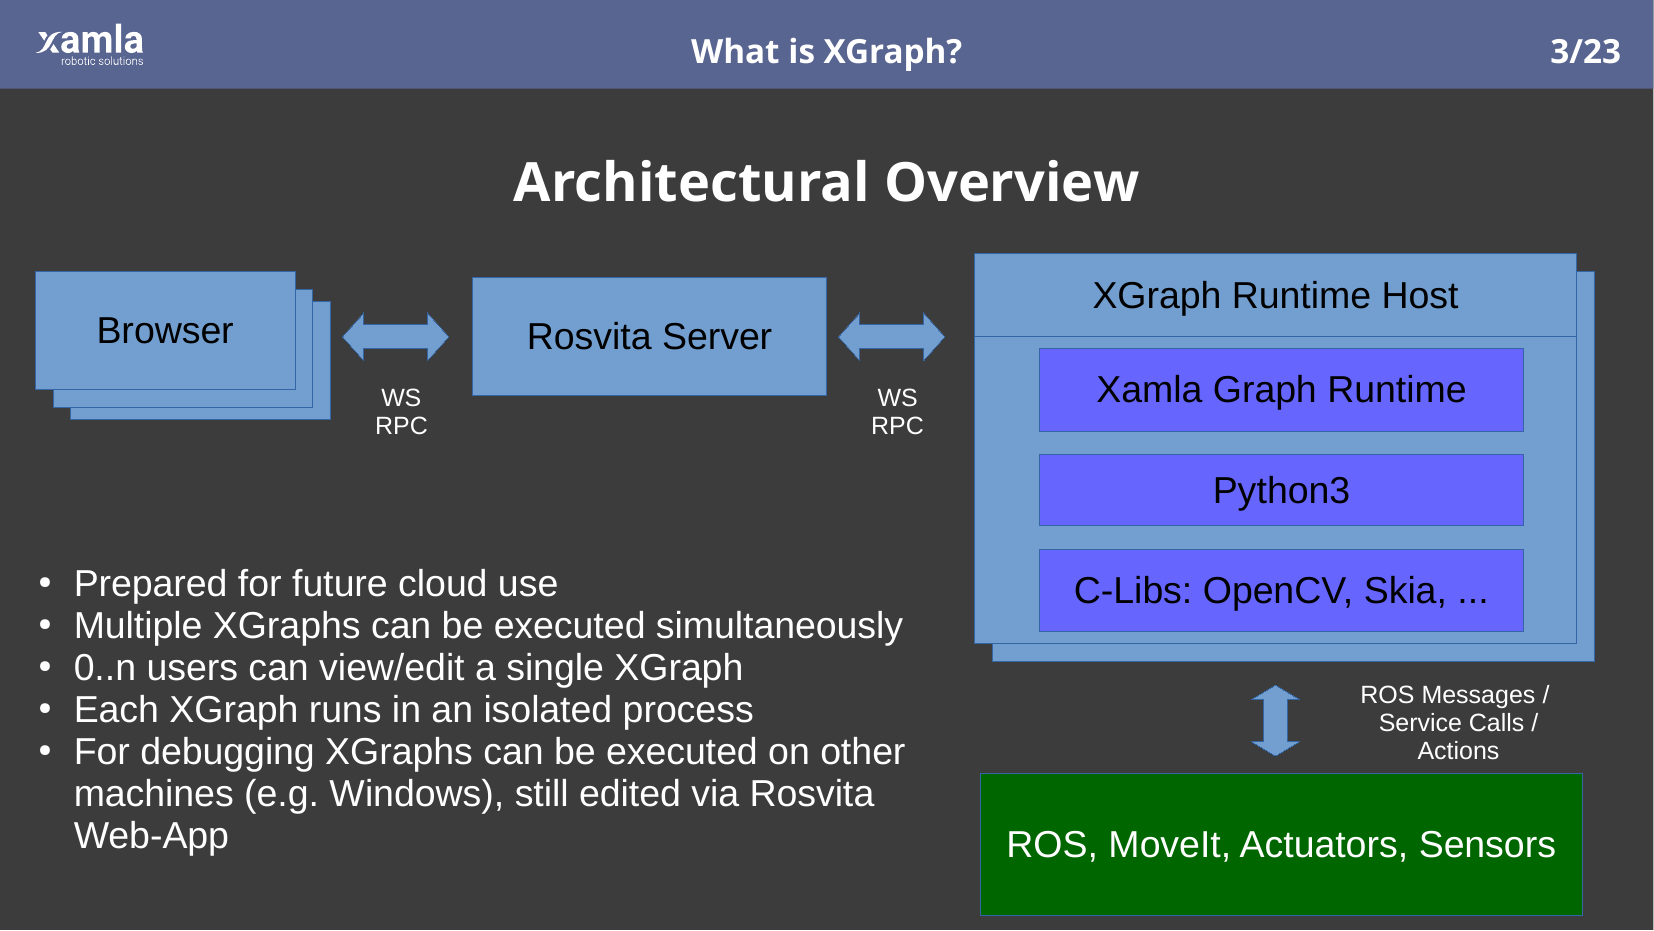

What is XGraph?
3/23
Architectural Overview
XGraph Runtime Host
Browser
Rosvita Server
WebBrowser
WebBrowser
Xamla Graph Runtime
WS
RPC
WS
RPC
Python3
C-Libs: OpenCV, Skia, ...
Prepared for future cloud use
Multiple XGraphs can be executed simultaneously
0..n users can view/edit a single XGraph
Each XGraph runs in an isolated process
For debugging XGraphs can be executed on other machines (e.g. Windows), still edited via Rosvita Web-App
ROS Messages /
Service Calls / Actions
ROS, MoveIt, Actuators, Sensors